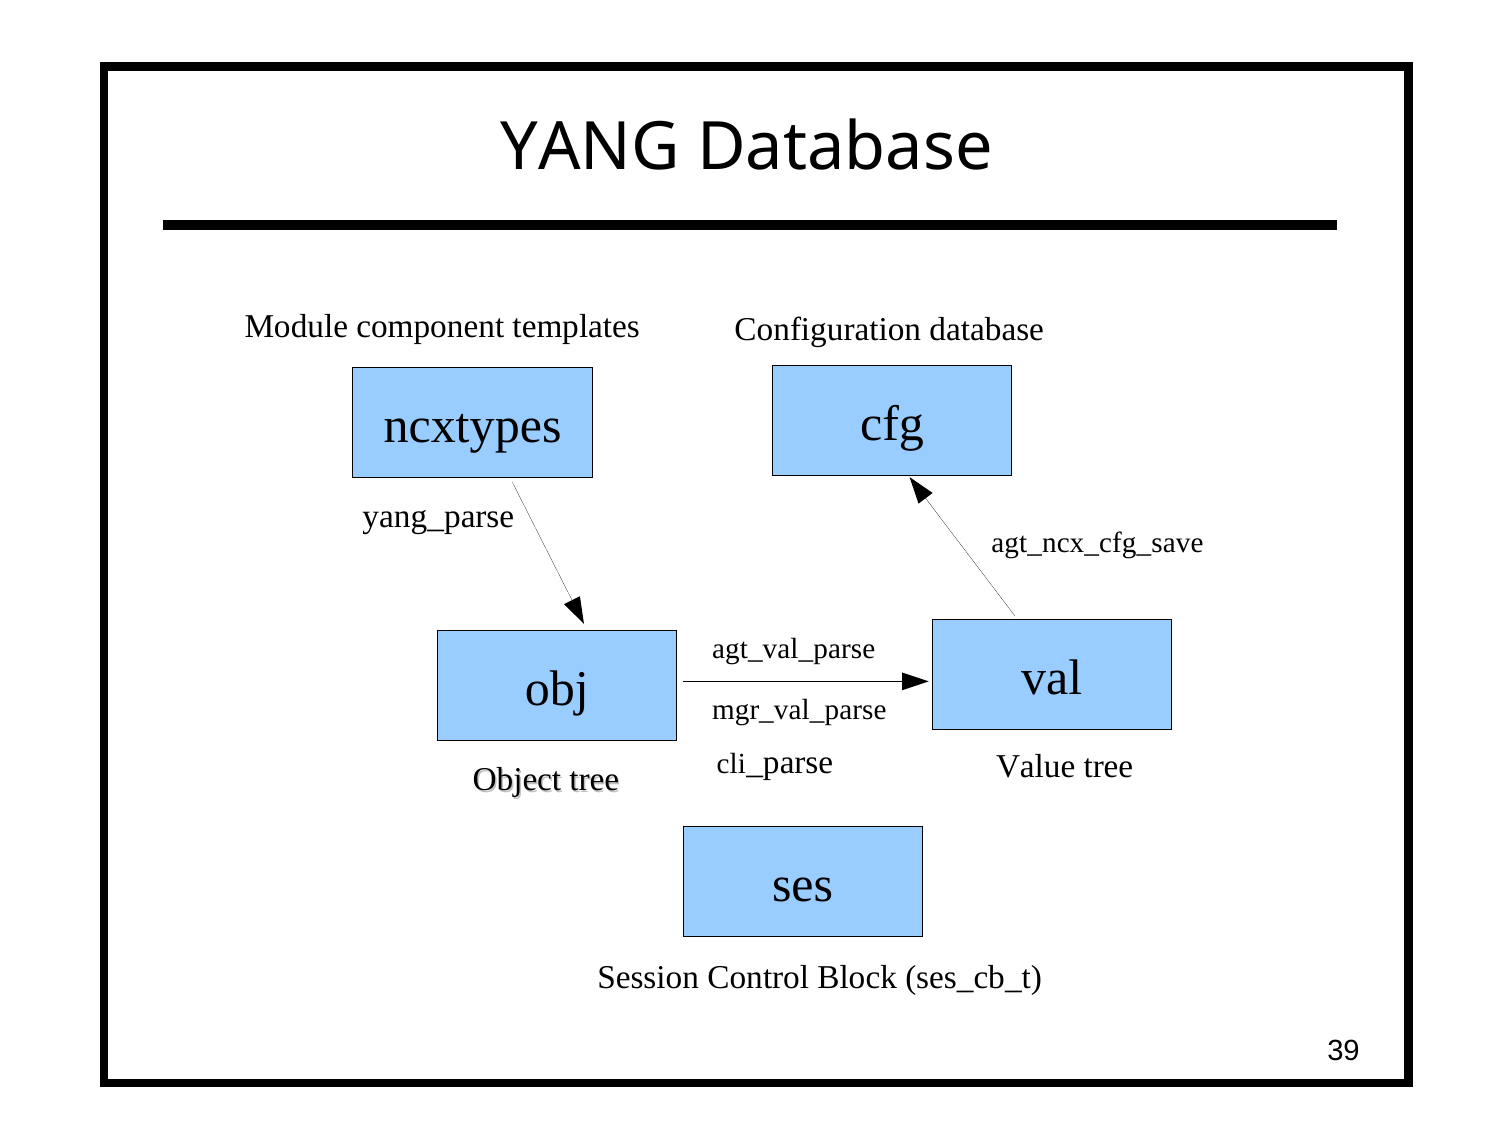

# YANG Database
Module component templates
Configuration database
cfg
ncxtypes
yang_parse
agt_ncx_cfg_save
val
agt_val_parse
obj
mgr_val_parse
cli_parse
Value tree
Object tree
ses
Session Control Block (ses_cb_t)
39